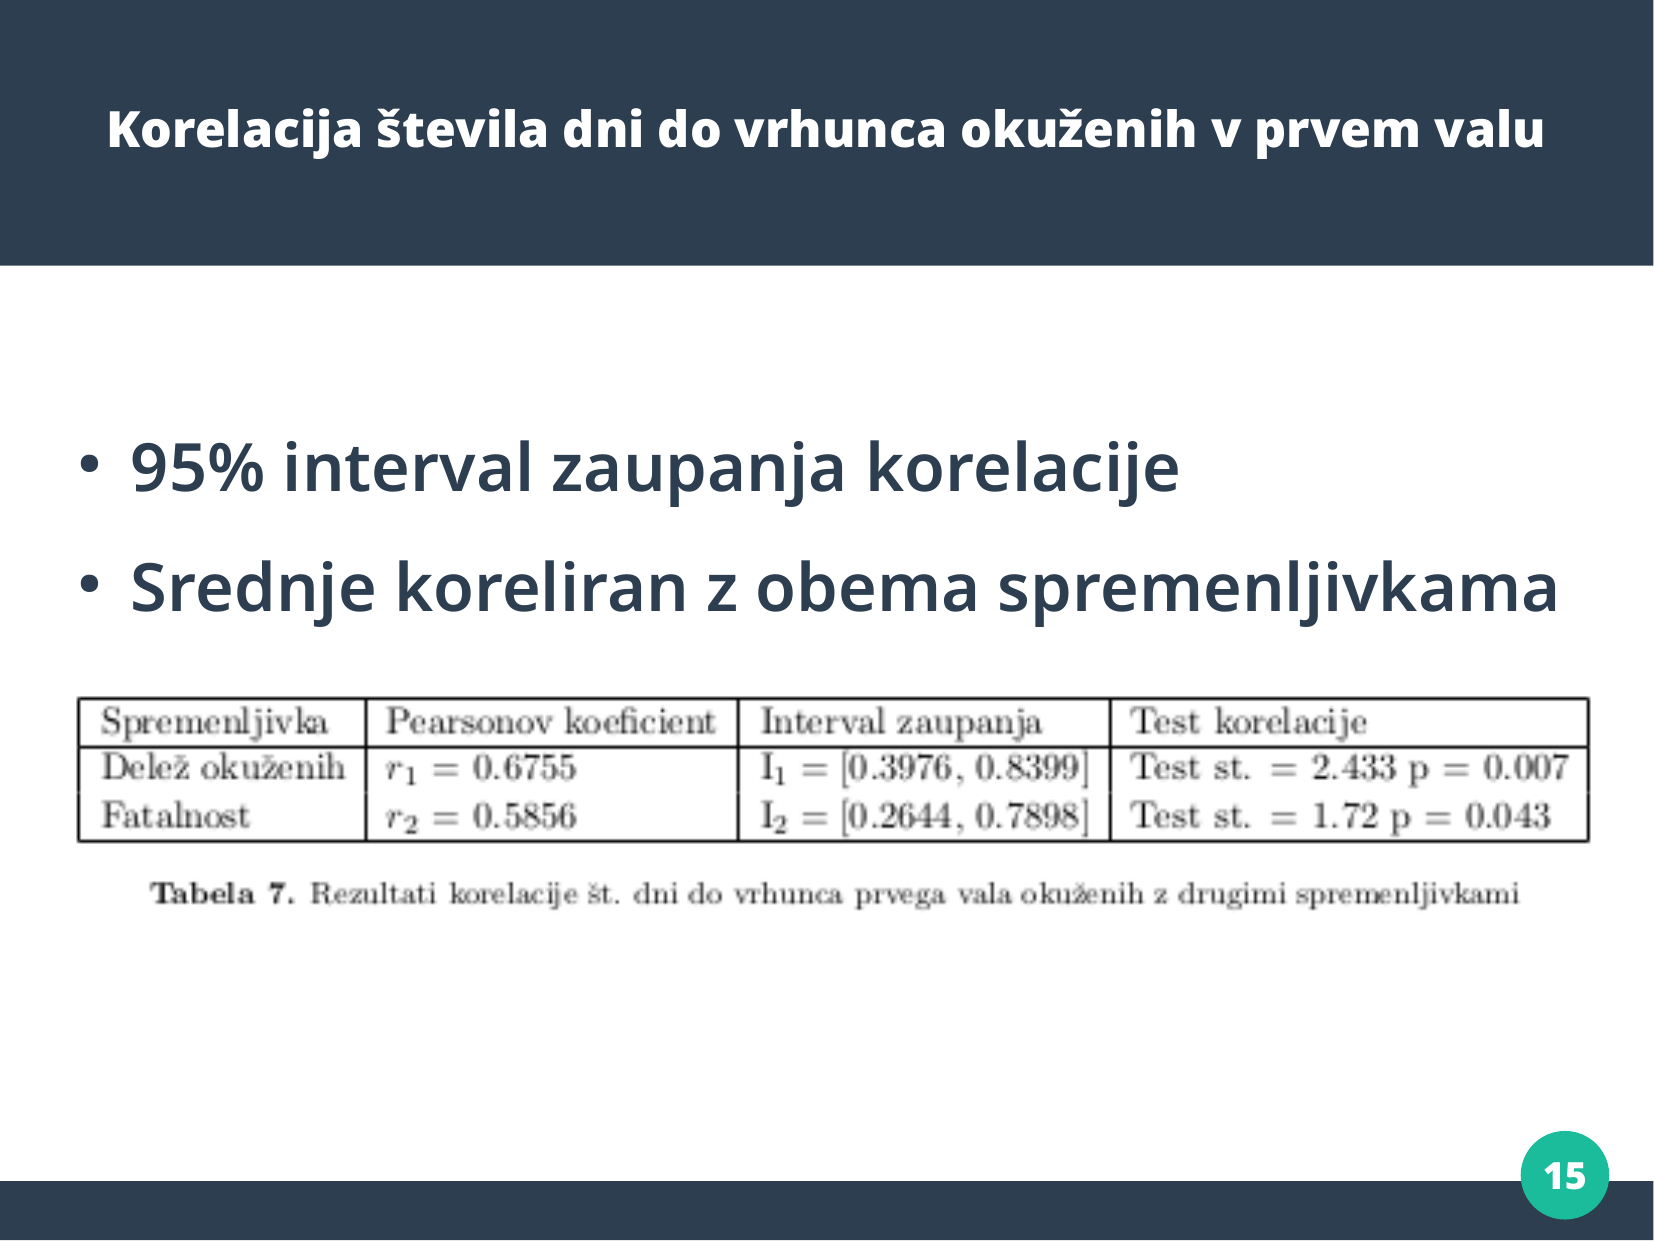

# Korelacija števila dni do vrhunca okuženih v prvem valu
95% interval zaupanja korelacije
Srednje koreliran z obema spremenljivkama
15